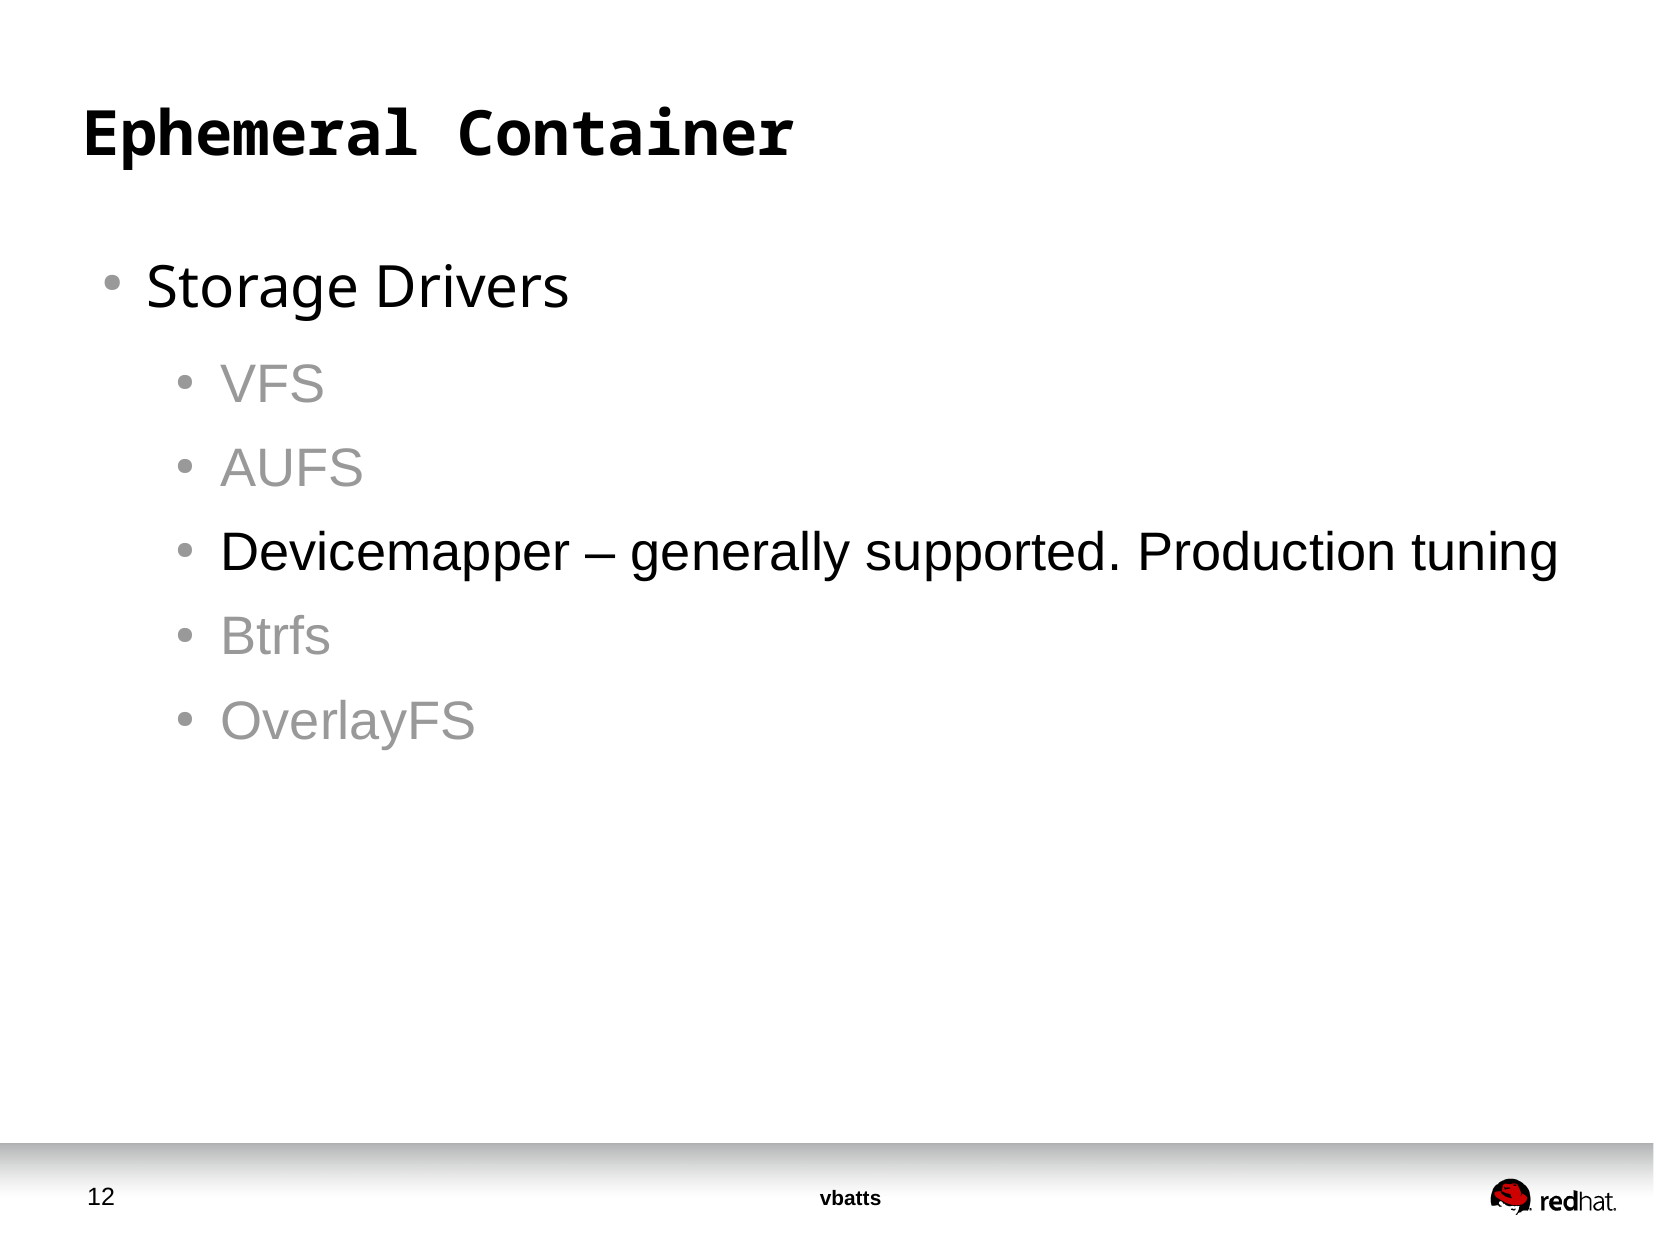

# Ephemeral Container
Storage Drivers
VFS
AUFS
Devicemapper – generally supported. Production tuning
Btrfs
OverlayFS